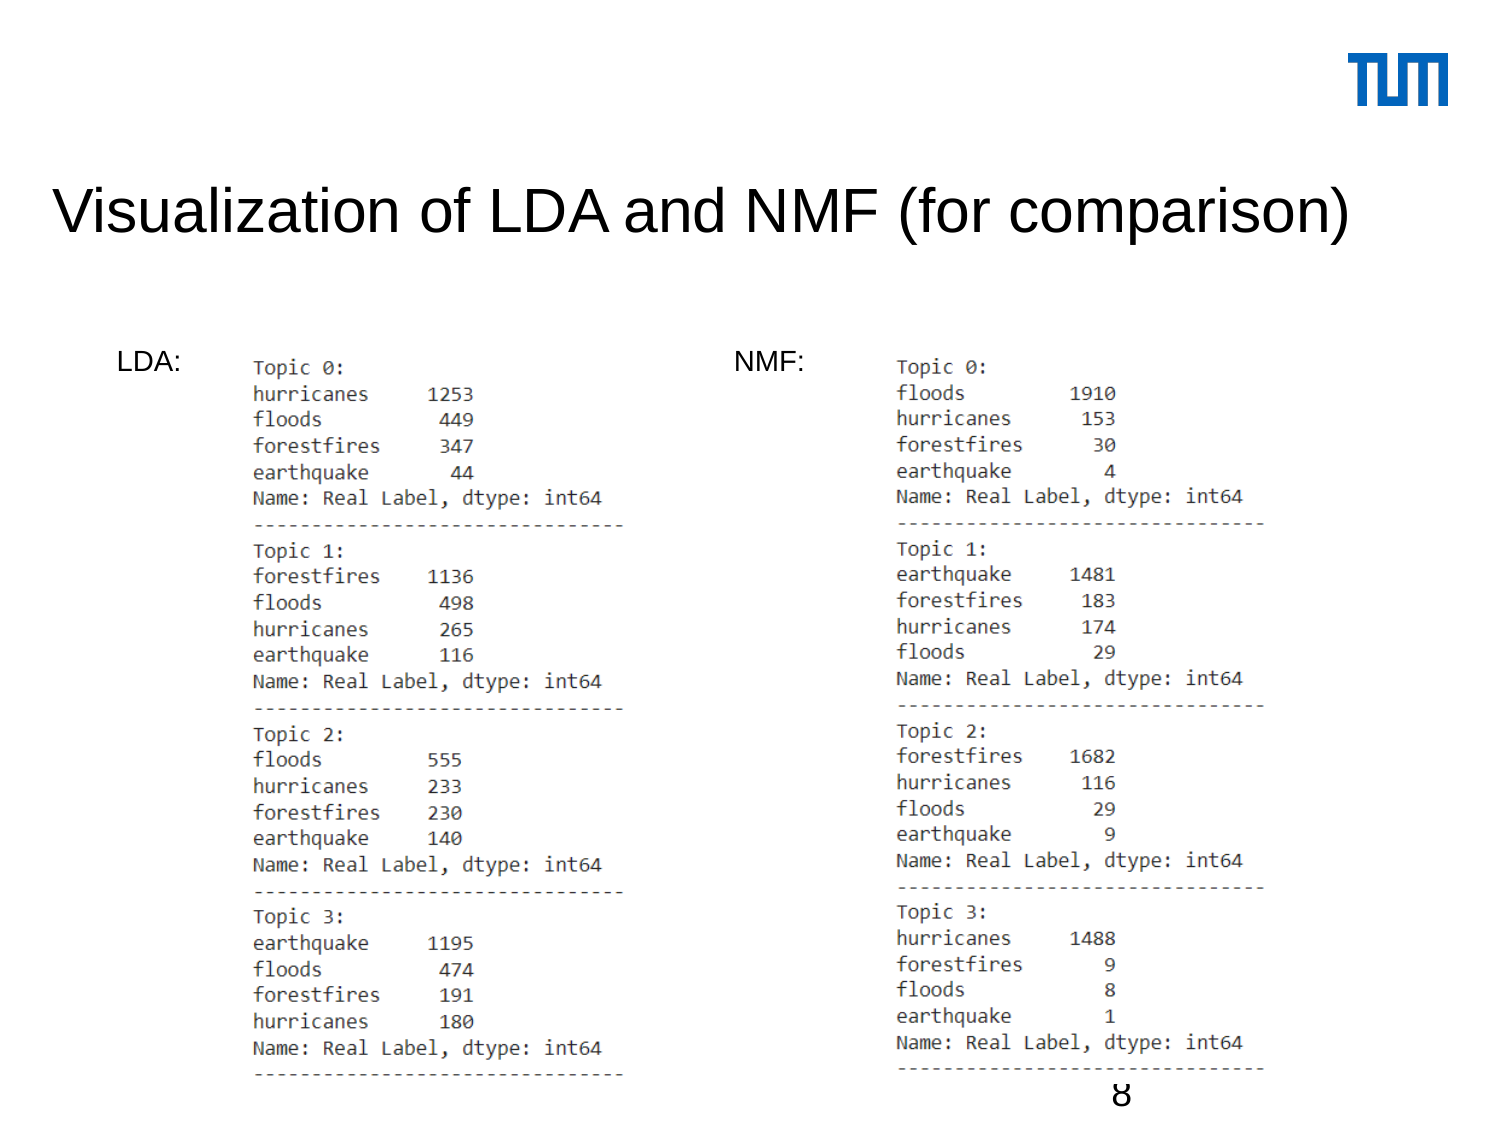

Visualization of LDA and NMF (for comparison)
LDA:
NMF: